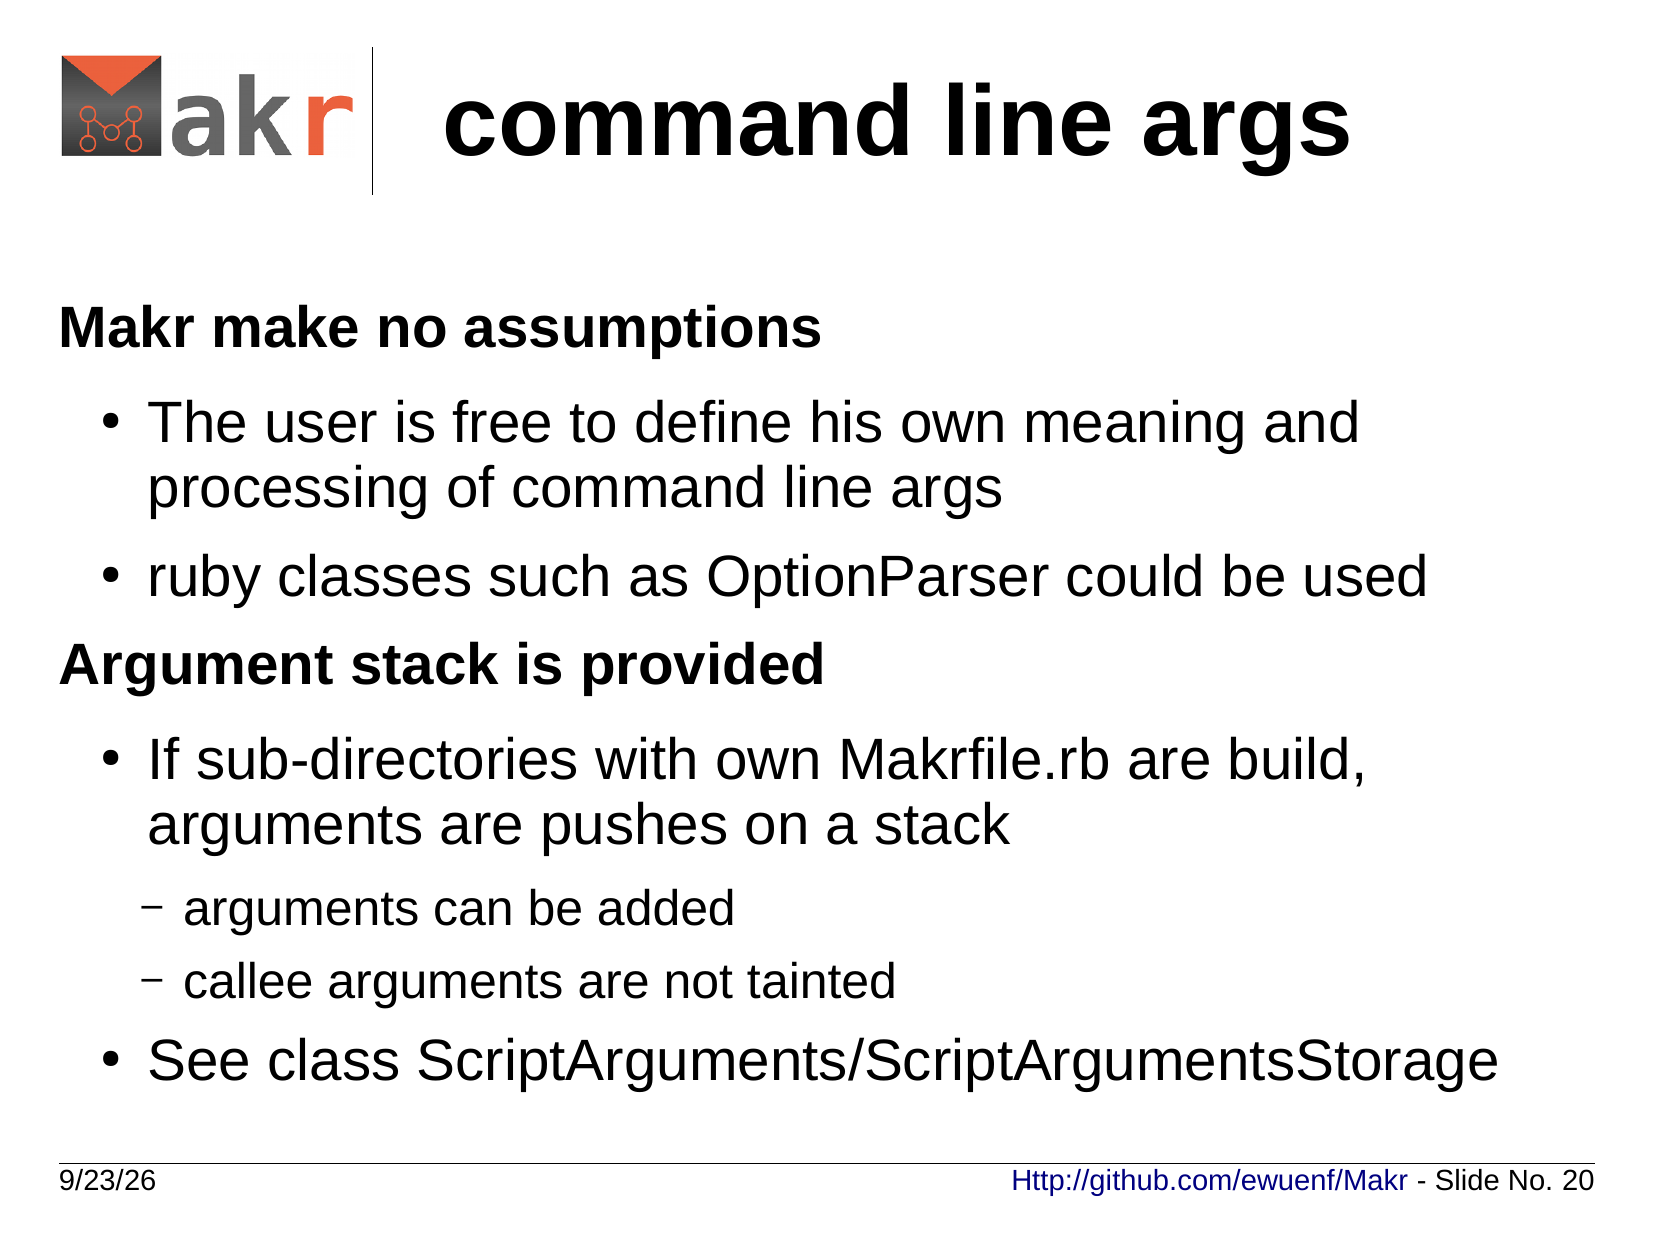

# command line args
Makr make no assumptions
The user is free to define his own meaning and processing of command line args
ruby classes such as OptionParser could be used
Argument stack is provided
If sub-directories with own Makrfile.rb are build, arguments are pushes on a stack
arguments can be added
callee arguments are not tainted
See class ScriptArguments/ScriptArgumentsStorage